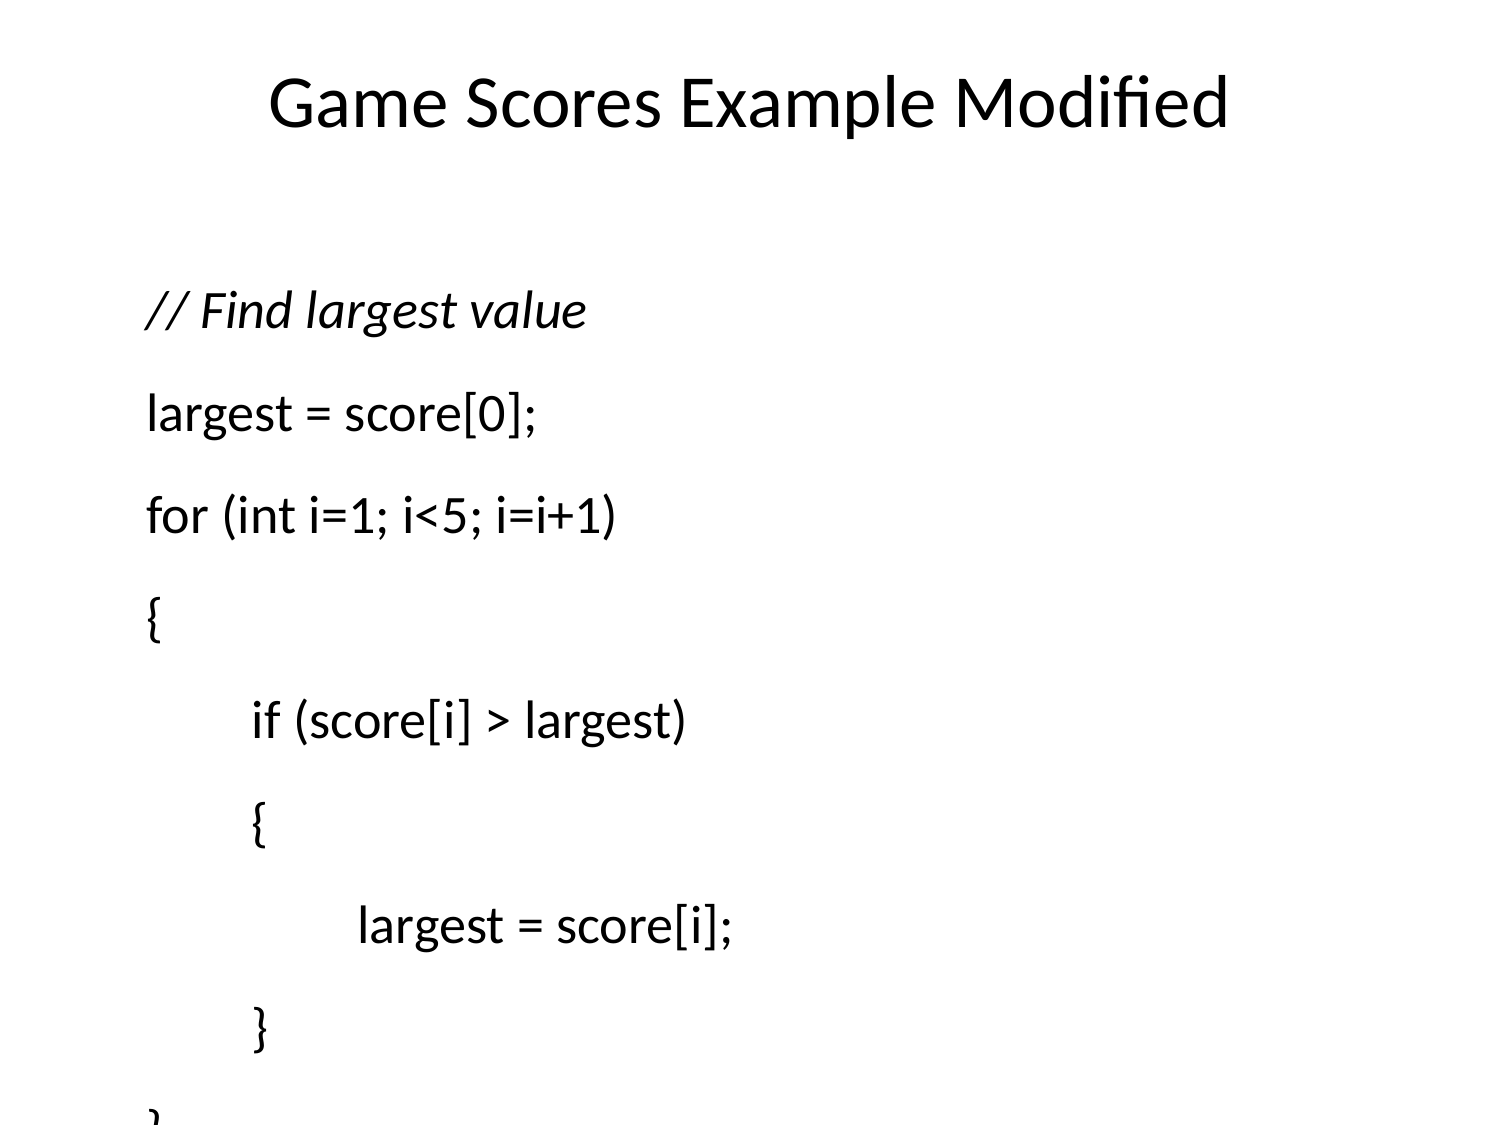

# Game Scores Example Modified
	// Find largest value
	largest = score[0];
	for (int i=1; i<5; i=i+1)
	{
		 if (score[i] > largest)
		 {
			 largest = score[i];
		 }
	}
	cout << "The highest value: " << largest << endl;